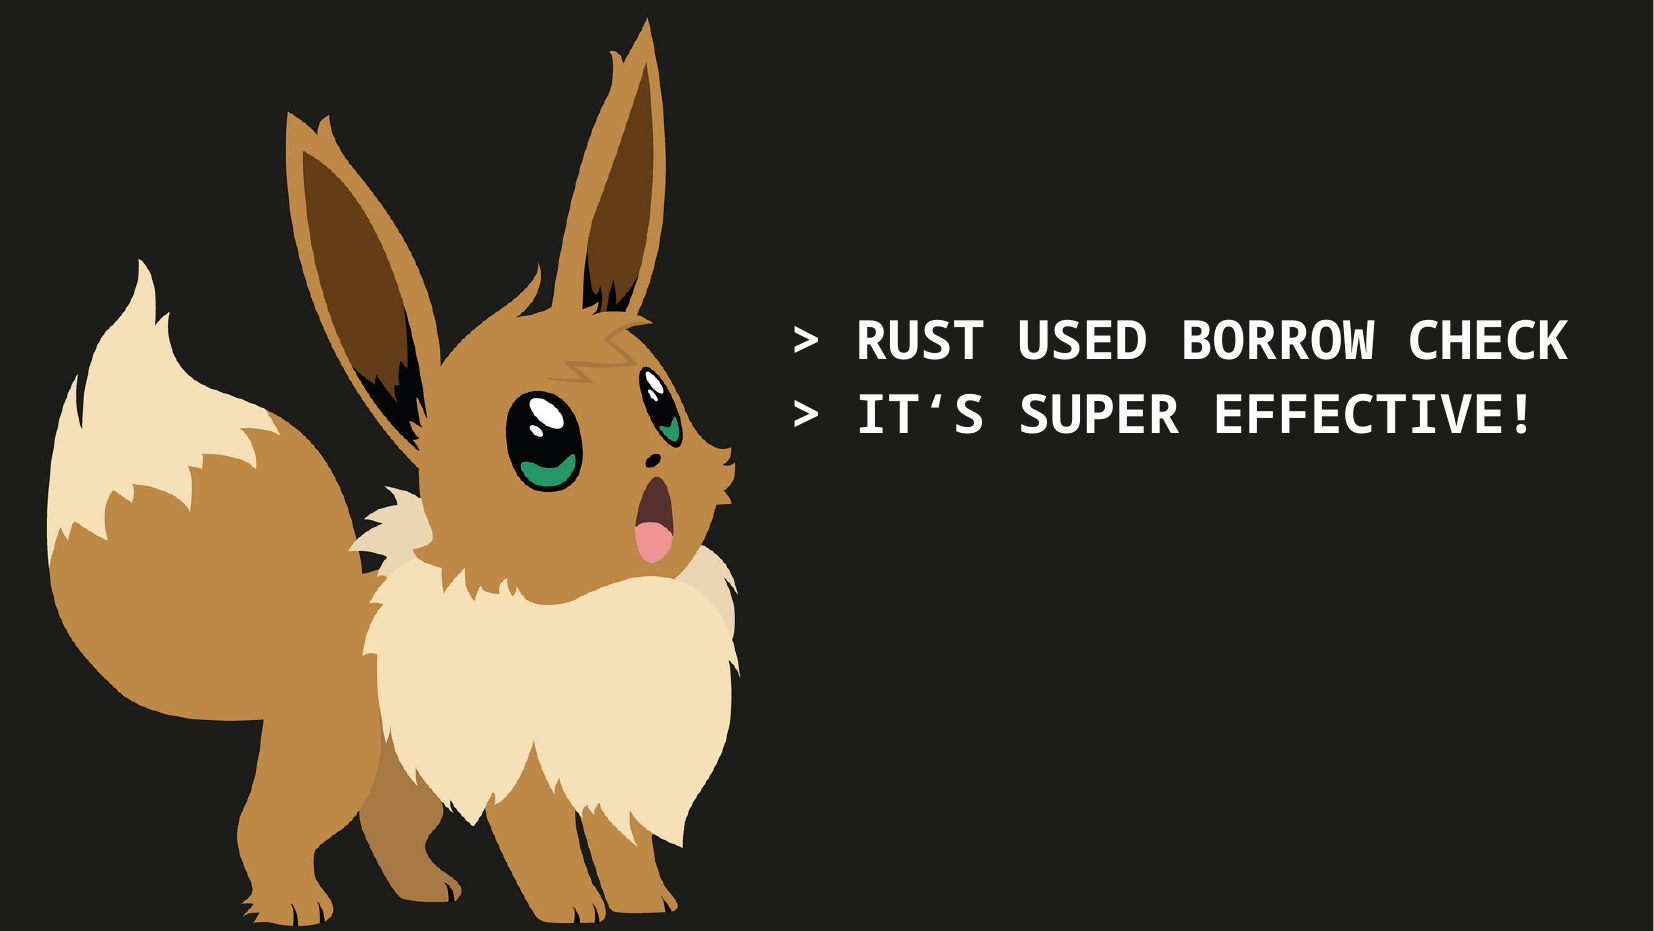

> RUST USED BORROW CHECK
> IT‘S SUPER EFFECTIVE!